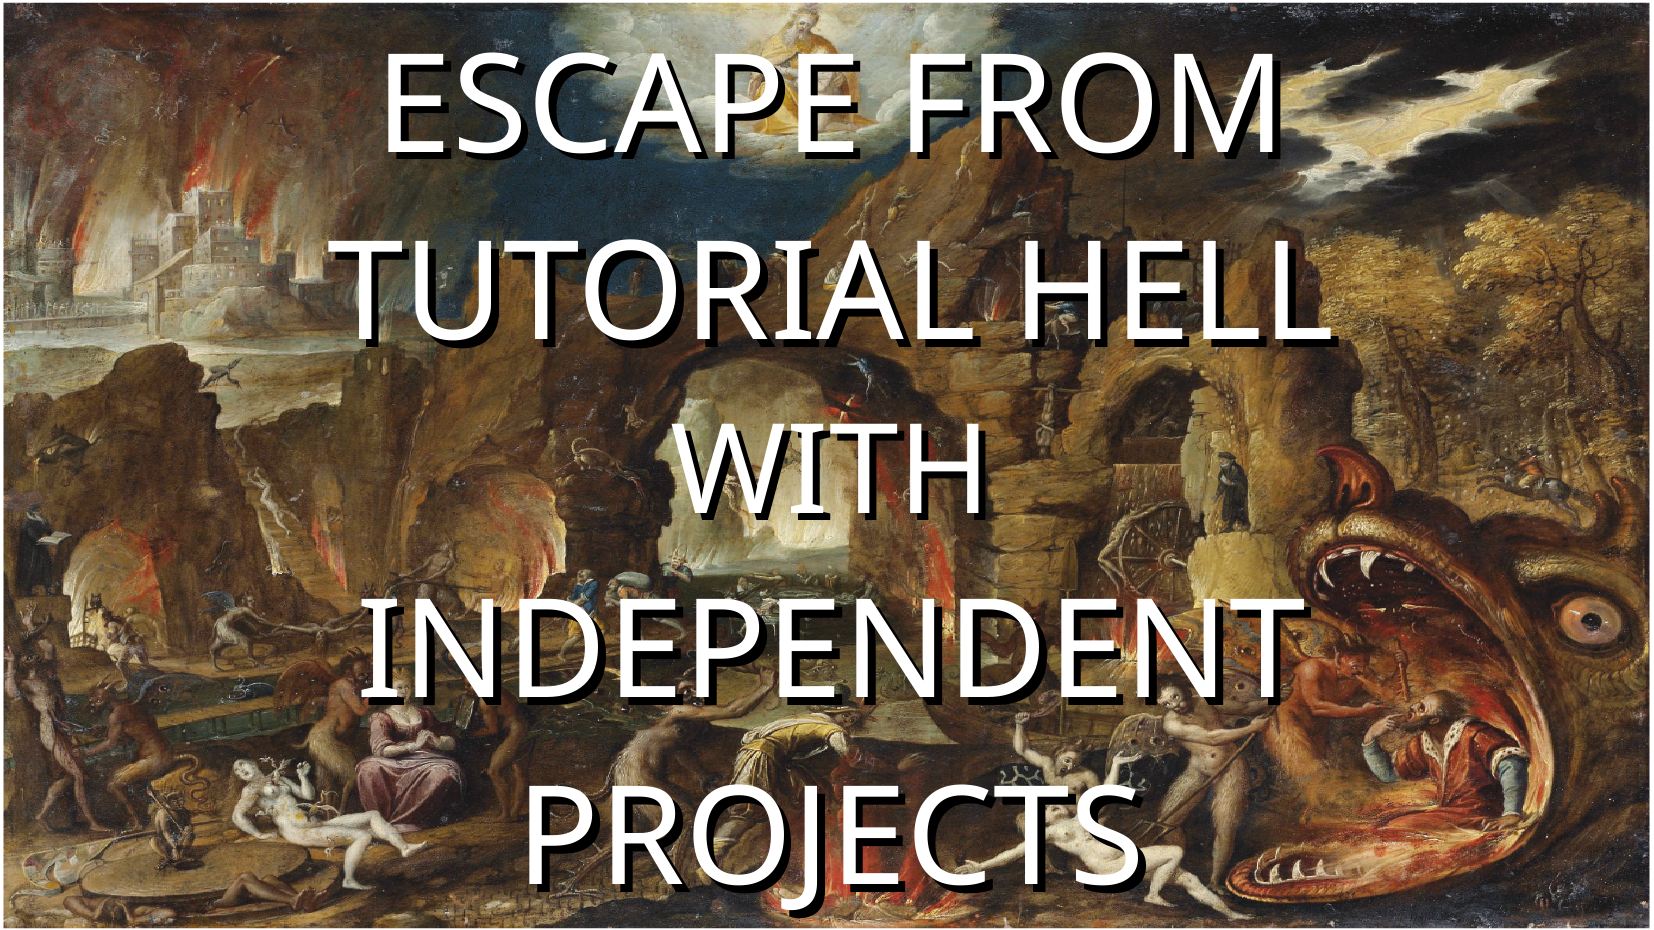

# ESCAPE FROM TUTORIAL HELL
WITH
INDEPENDENT PROJECTS